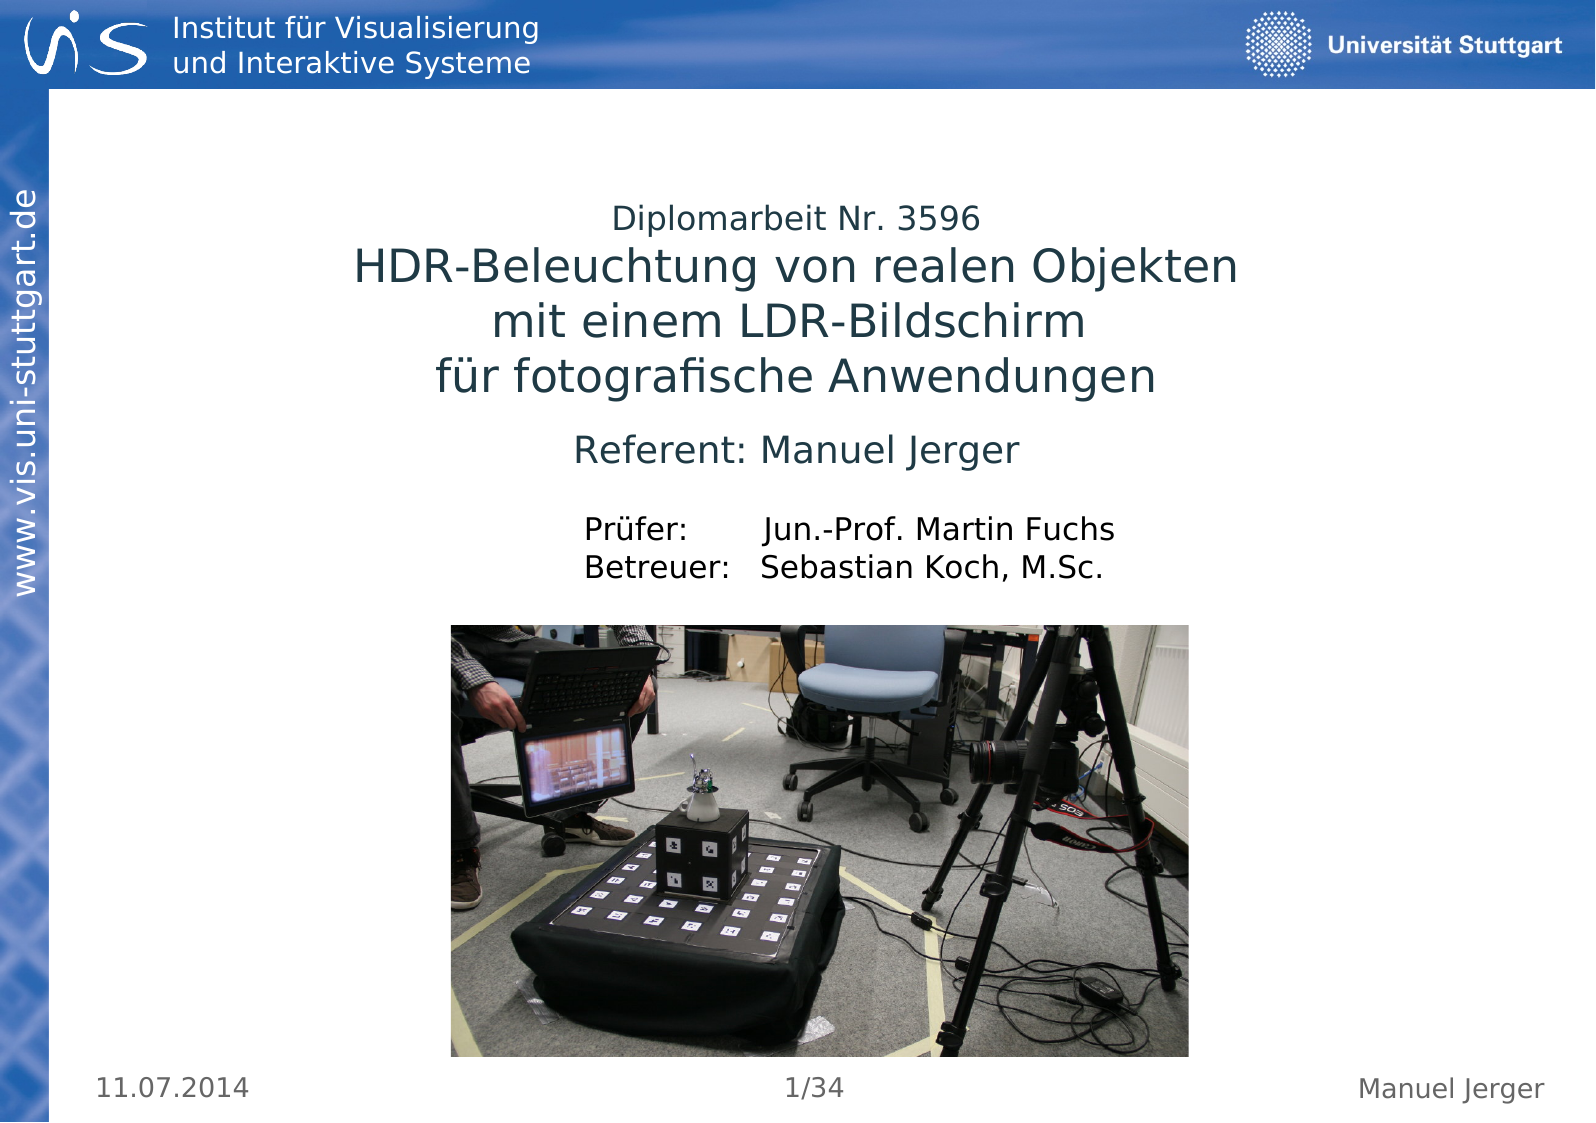

# Diplomarbeit Nr. 3596 HDR-Beleuchtung von realen Objekten mit einem LDR-Bildschirm für fotografische Anwendungen Referent: Manuel Jerger
Prüfer:	 Jun.-Prof. Martin Fuchs
Betreuer:	 Sebastian Koch, M.Sc.